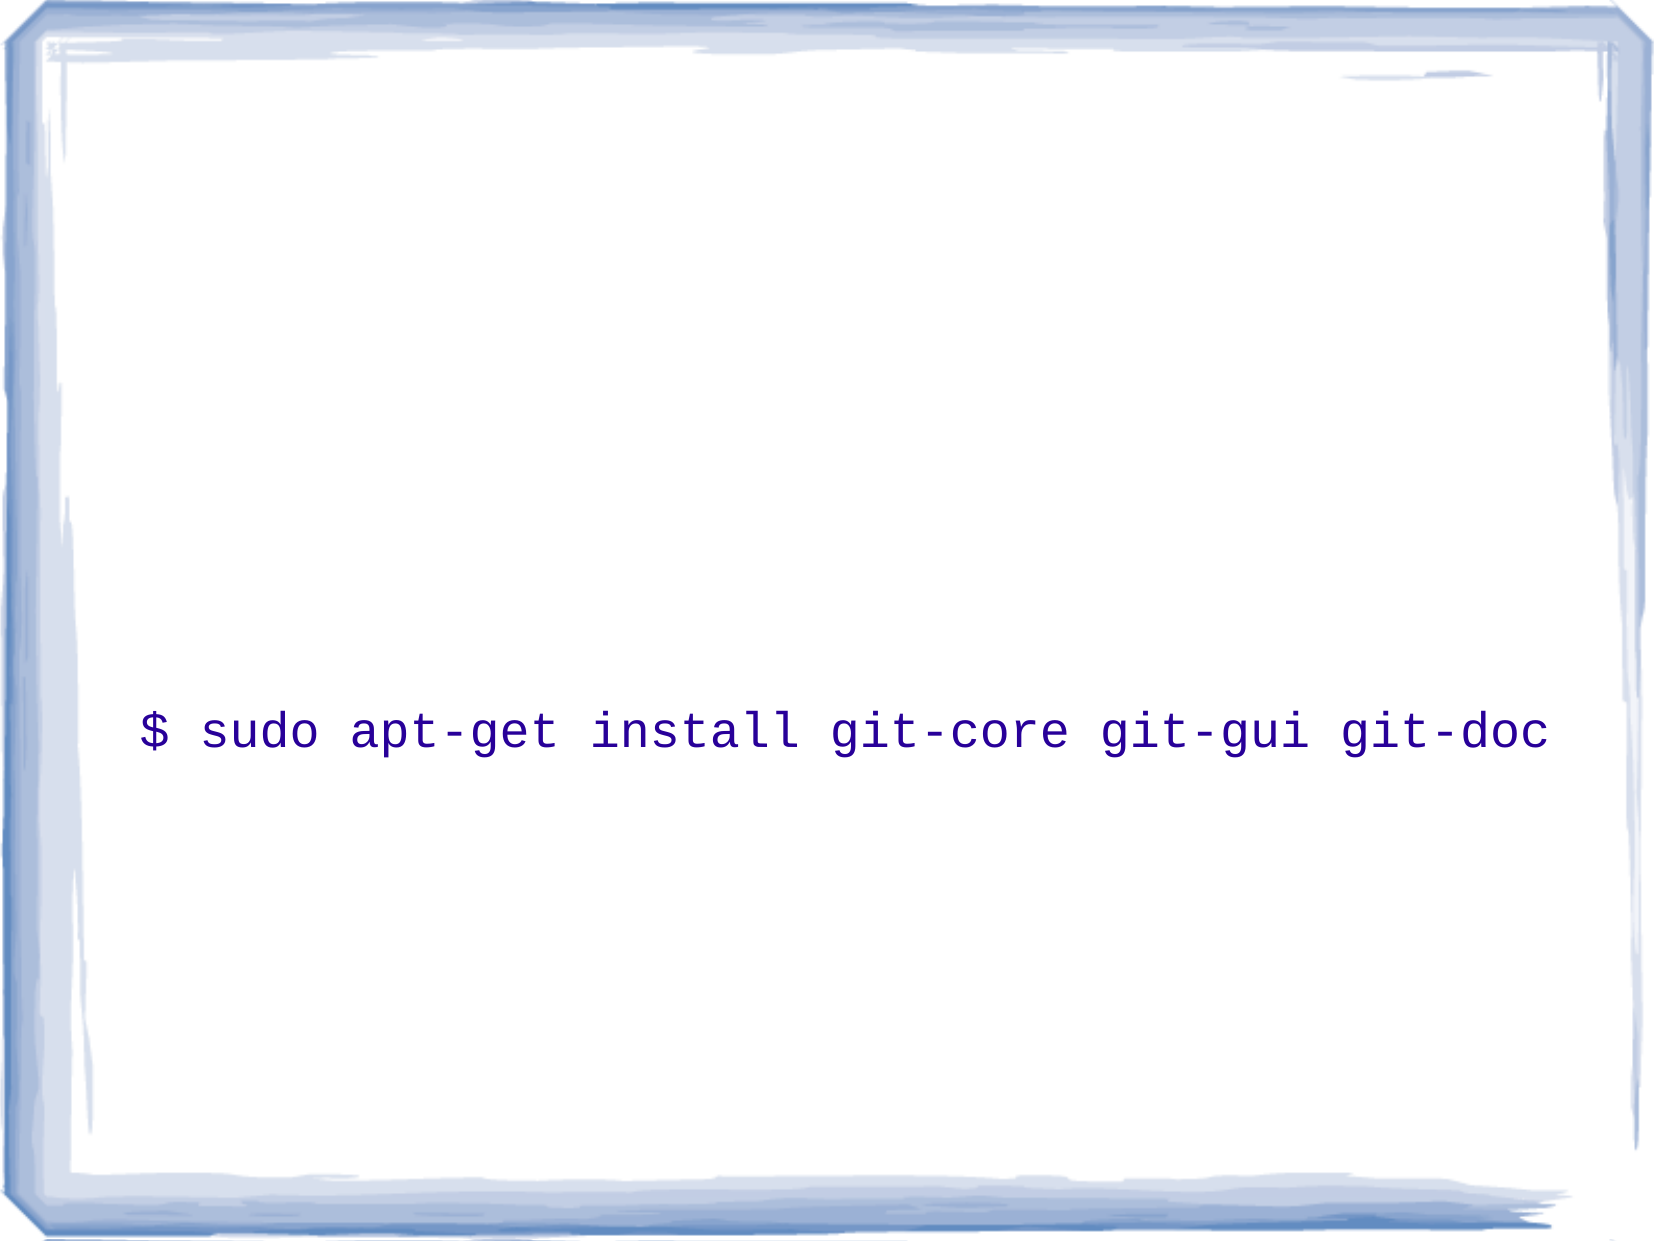

#
$ sudo apt-get install git-core git-gui git-doc